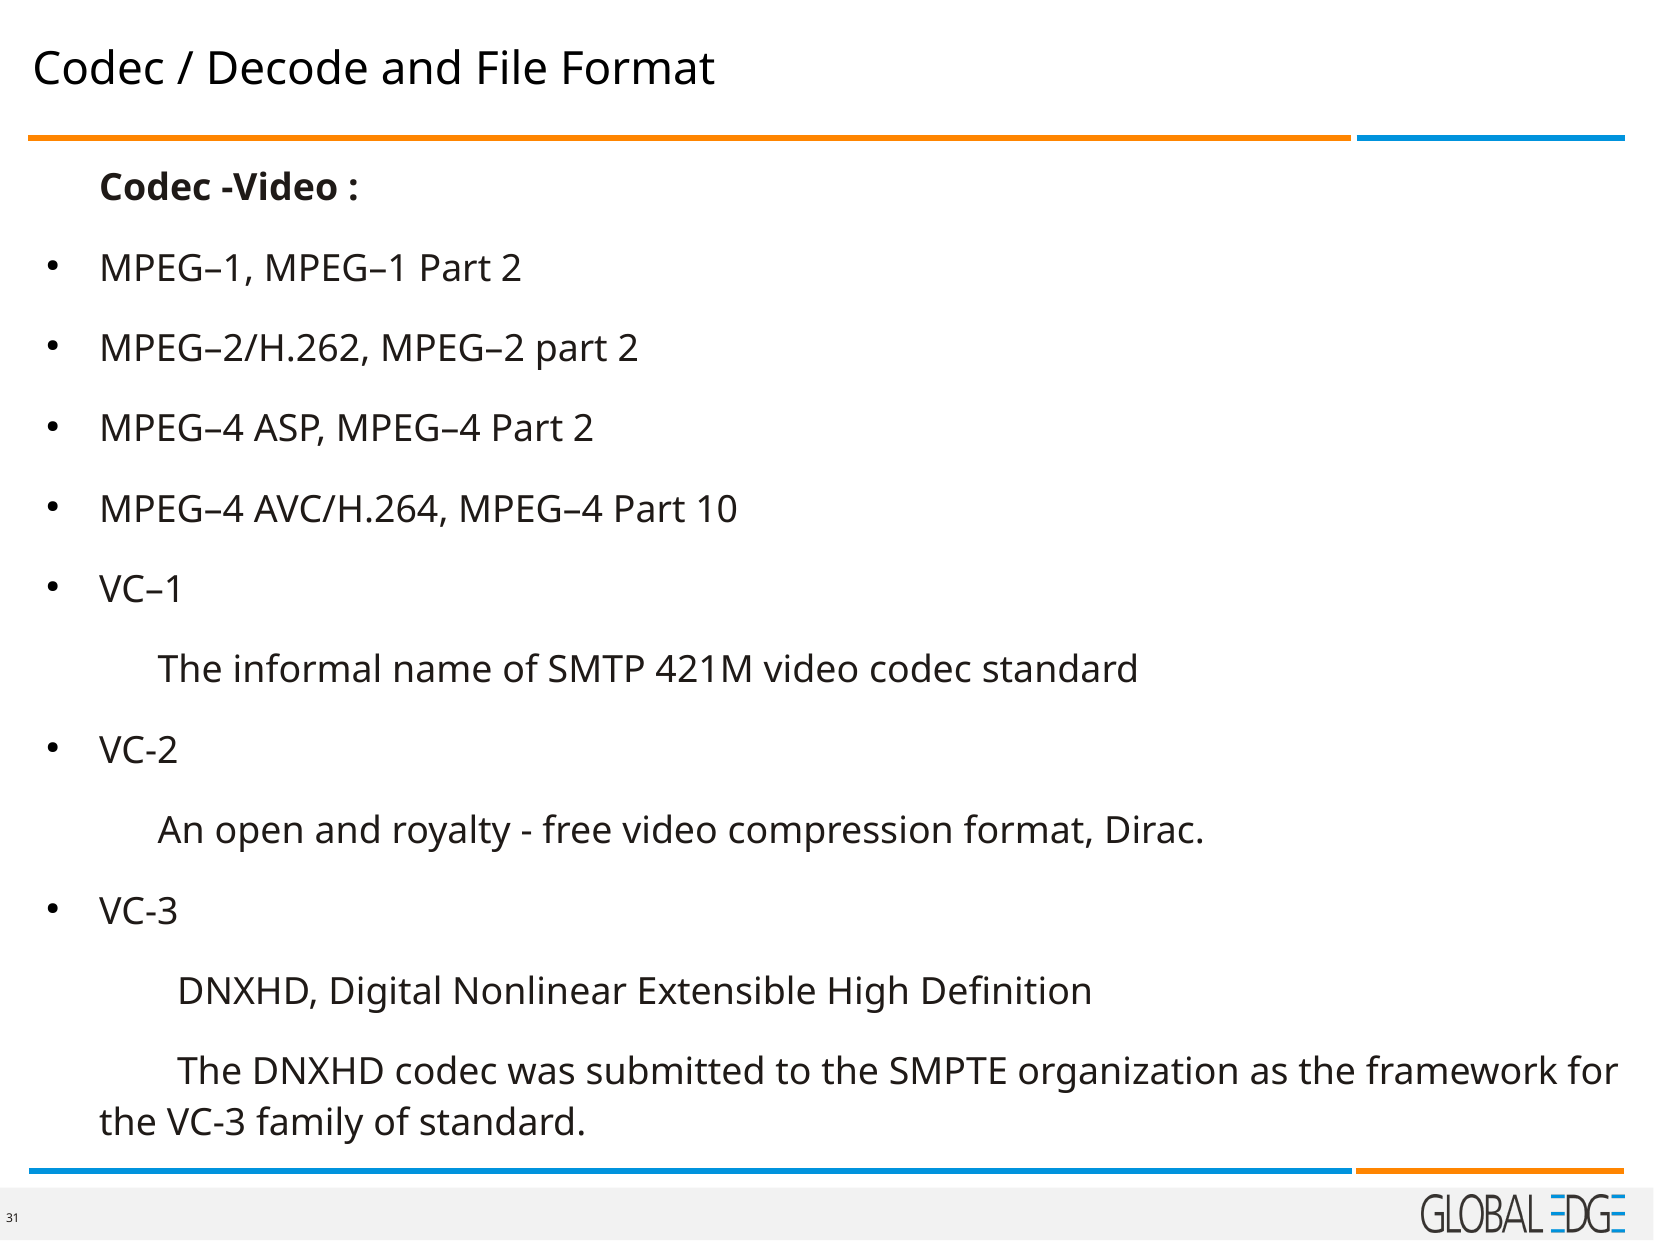

# Codec / Decode and File Format
Codec -Video :
MPEG–1, MPEG–1 Part 2
MPEG–2/H.262, MPEG–2 part 2
MPEG–4 ASP, MPEG–4 Part 2
MPEG–4 AVC/H.264, MPEG–4 Part 10
VC–1
 The informal name of SMTP 421M video codec standard
VC-2
 An open and royalty - free video compression format, Dirac.
VC-3
 DNXHD, Digital Nonlinear Extensible High Definition
 The DNXHD codec was submitted to the SMPTE organization as the framework for the VC-3 family of standard.